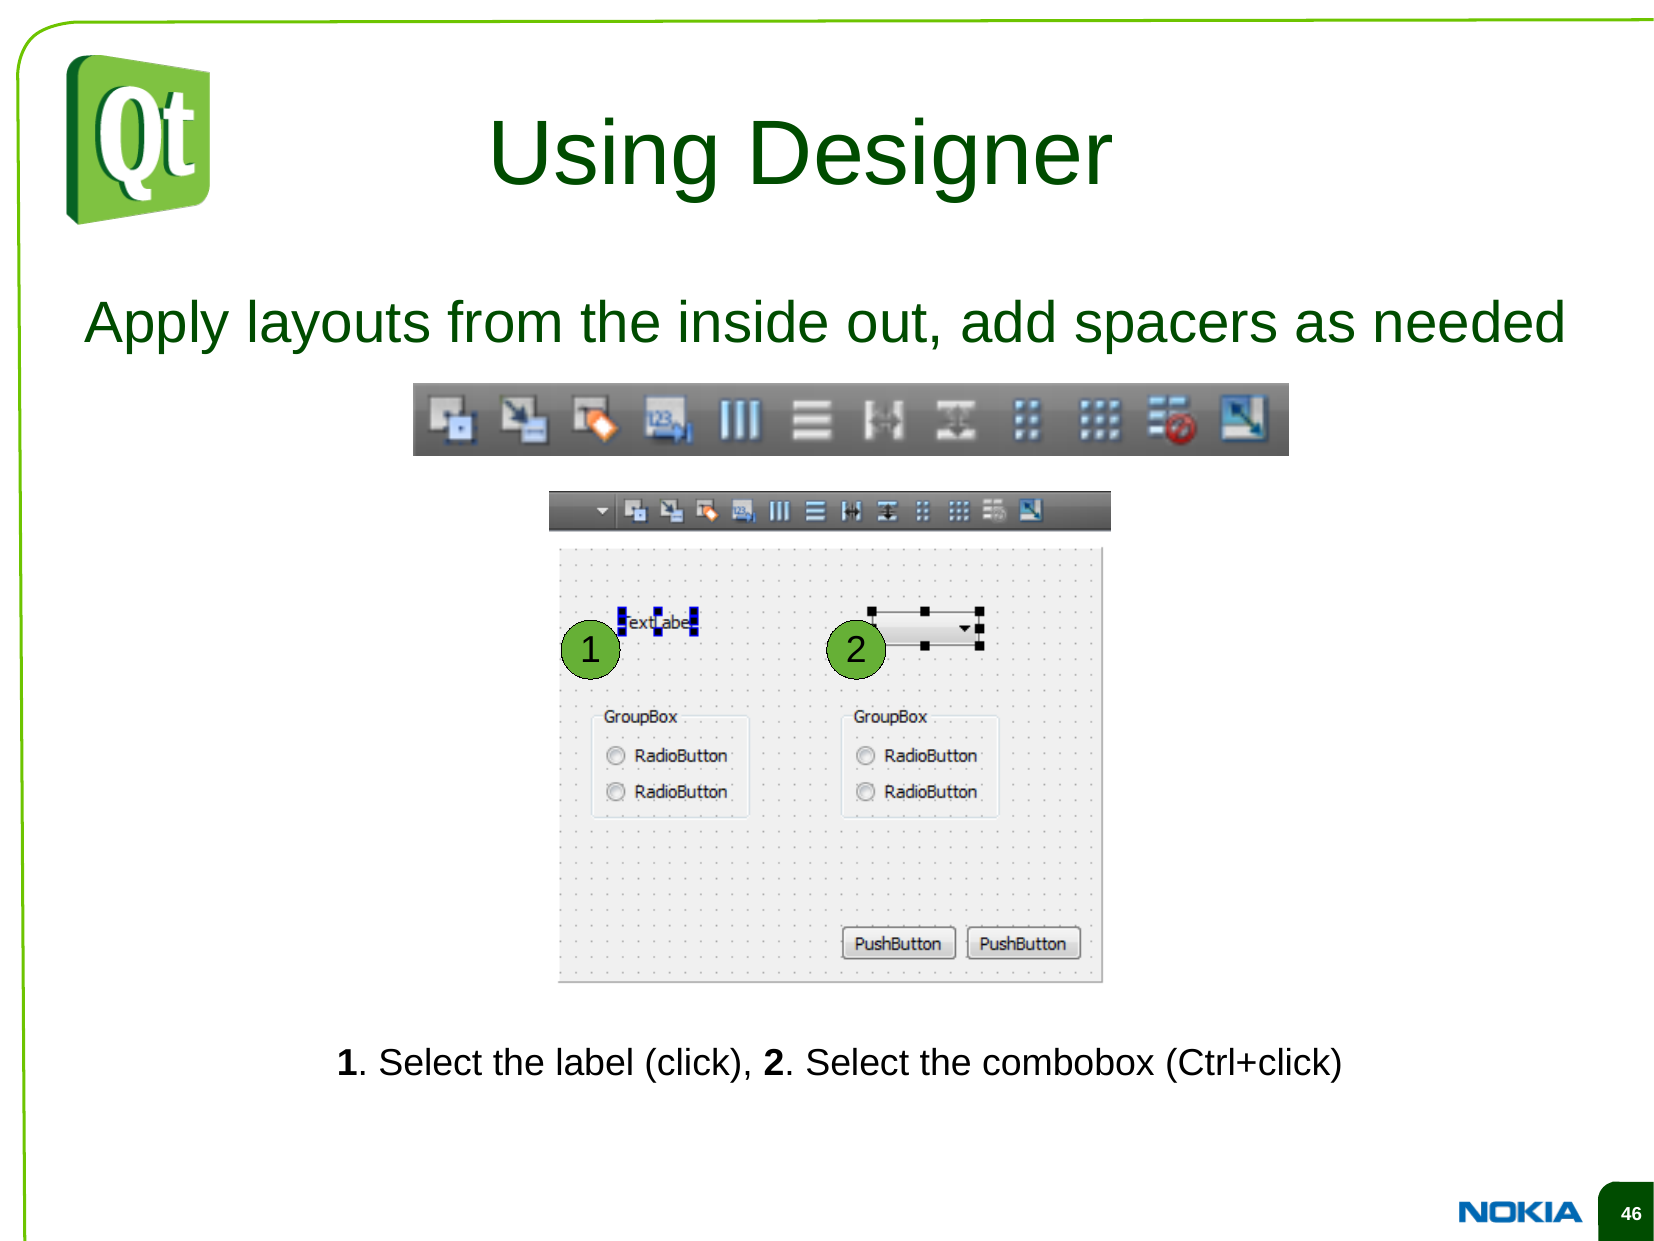

# Using Designer
Apply layouts from the inside out, add spacers as needed
1
2
1. Select the label (click), 2. Select the combobox (Ctrl+click)